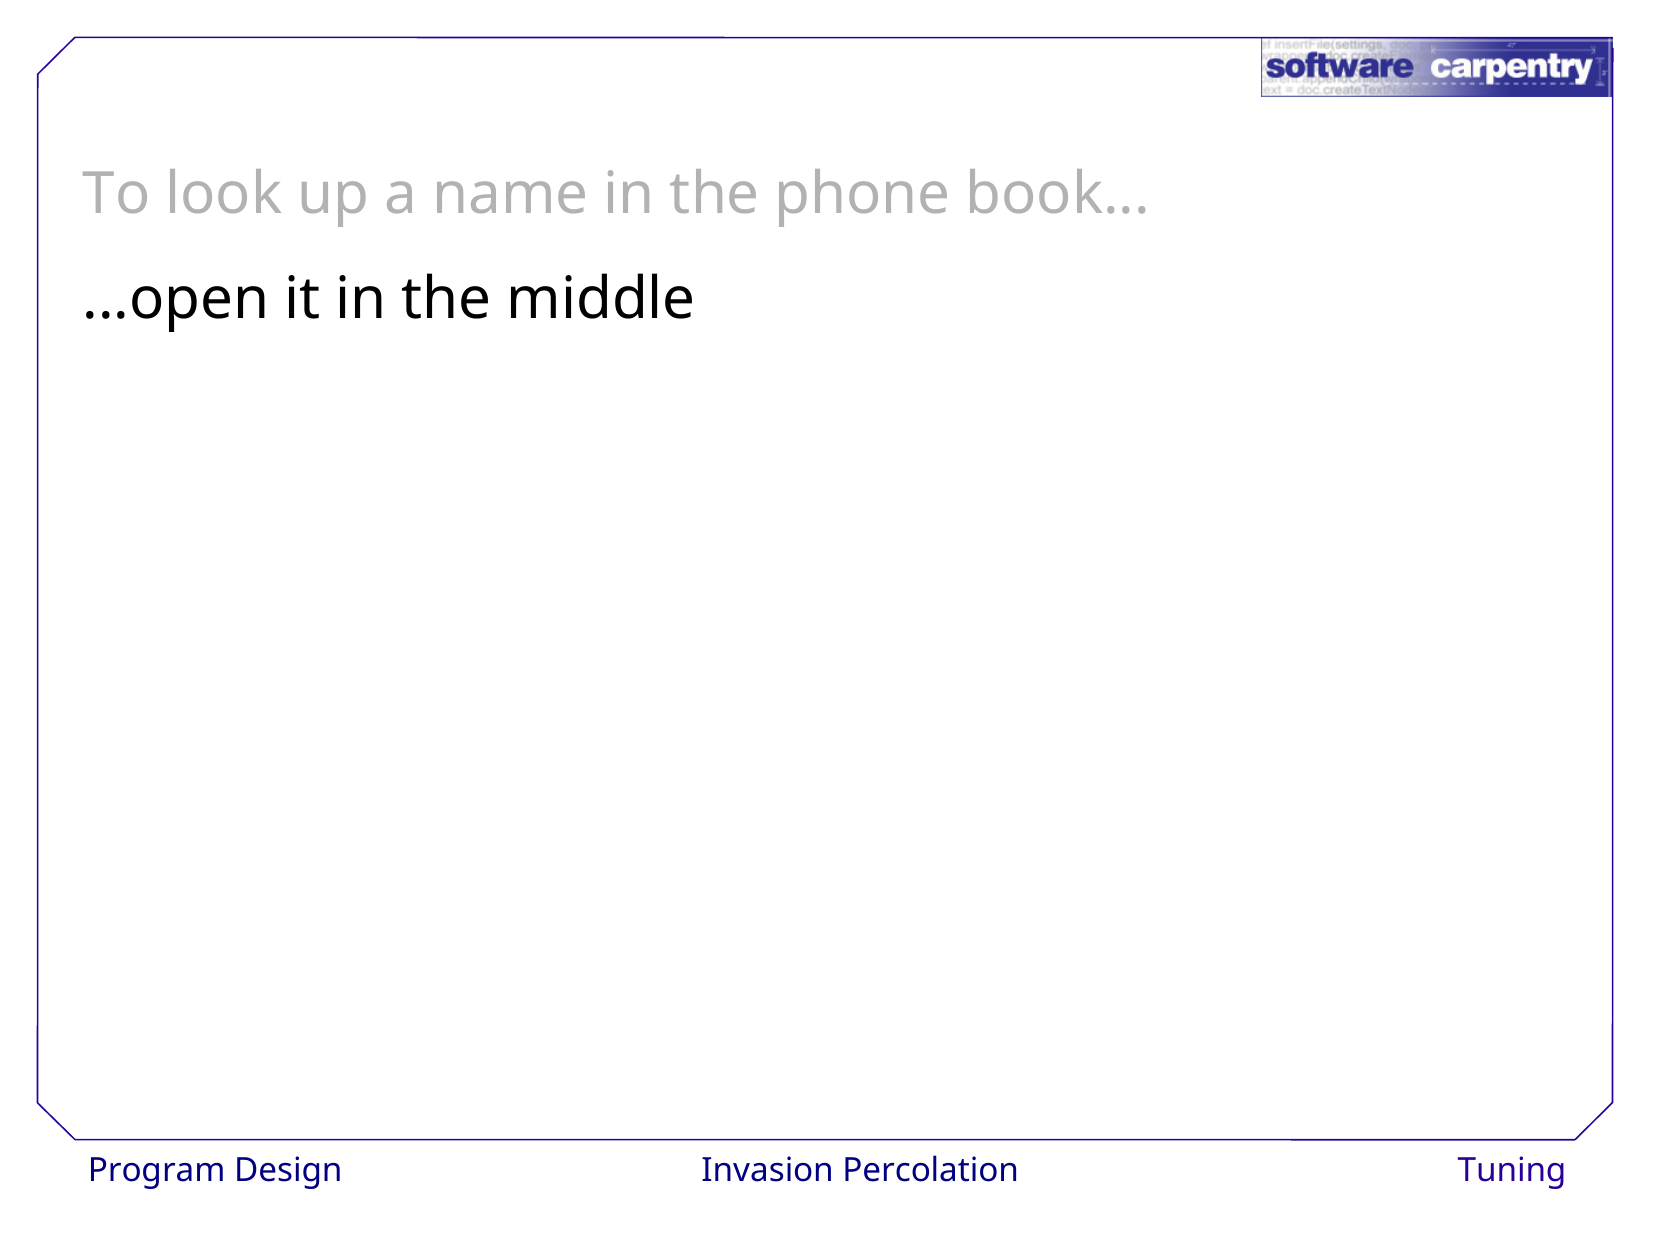

To look up a name in the phone book...
...open it in the middle